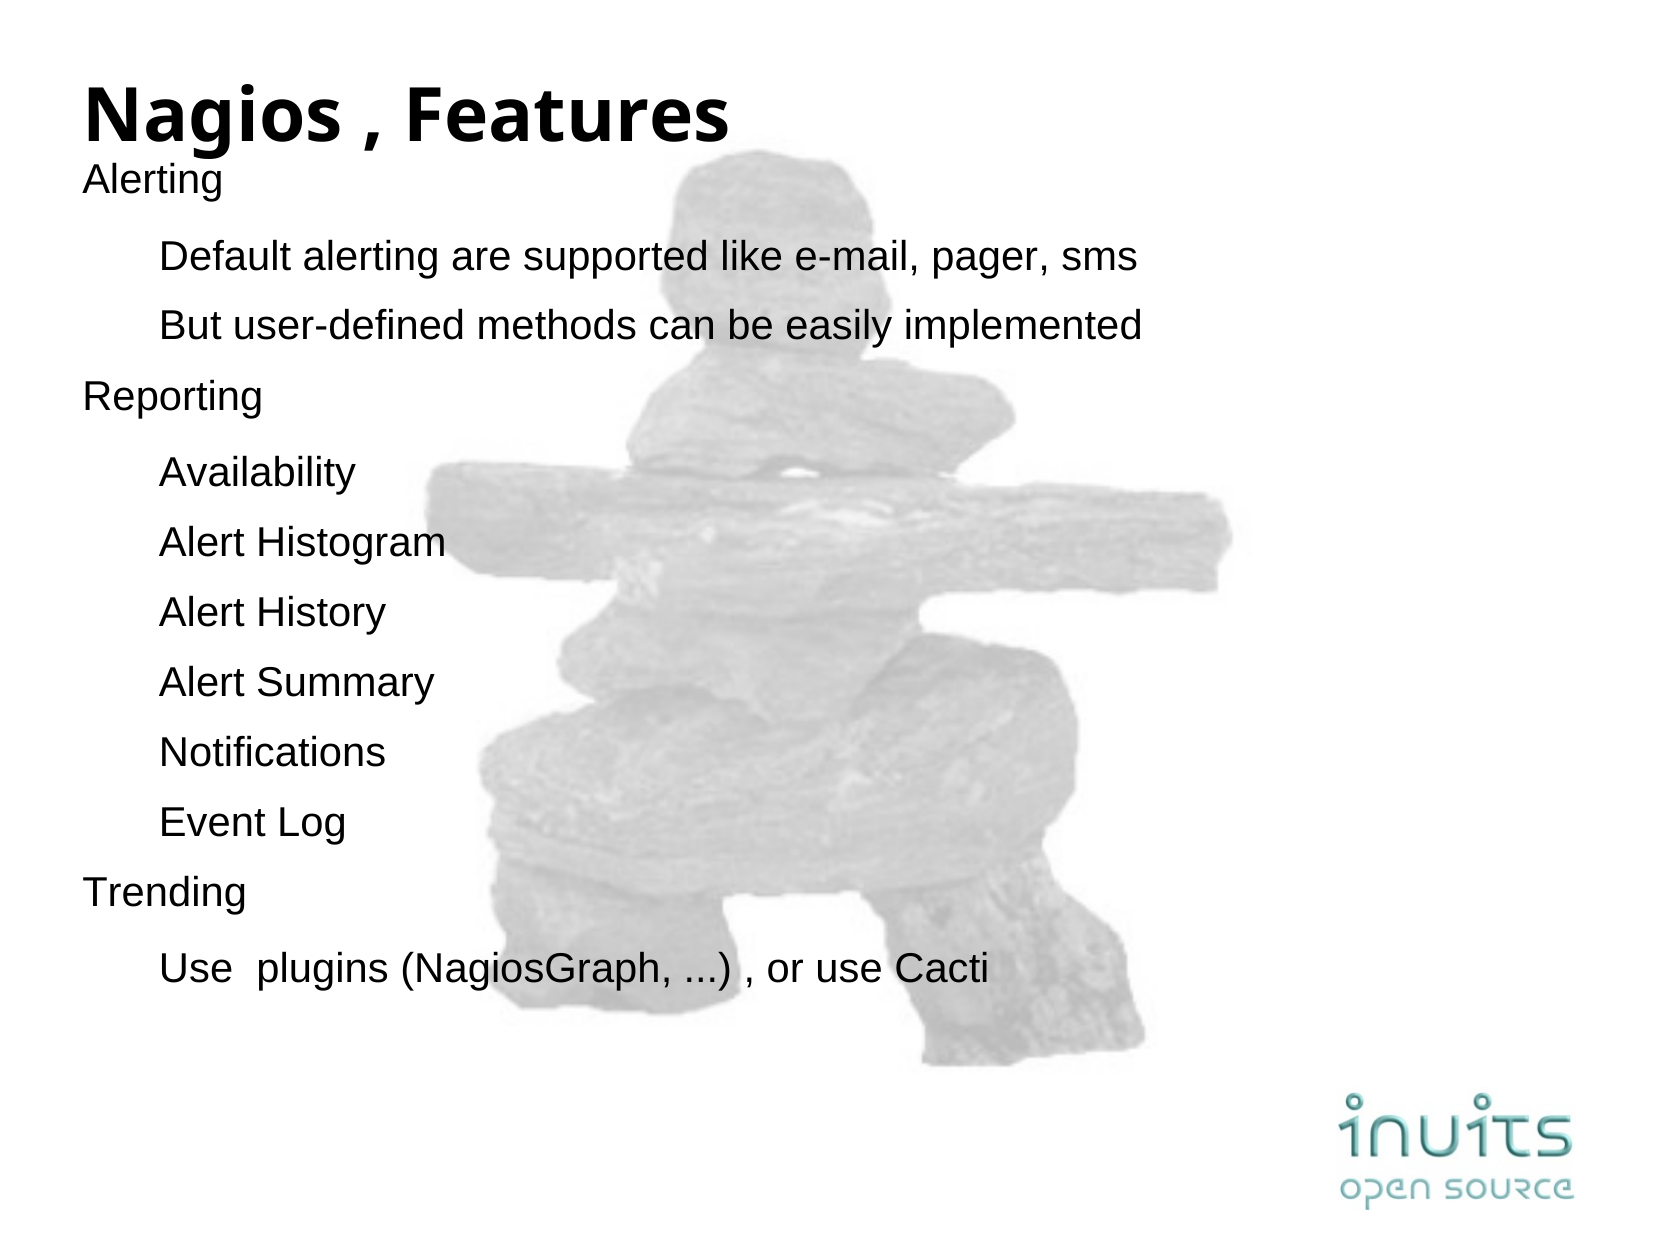

# Nagios , Features
Alerting
Default alerting are supported like e-mail, pager, sms
But user-defined methods can be easily implemented
Reporting
Availability
Alert Histogram
Alert History
Alert Summary
Notifications
Event Log
Trending
Use plugins (NagiosGraph, ...) , or use Cacti
32